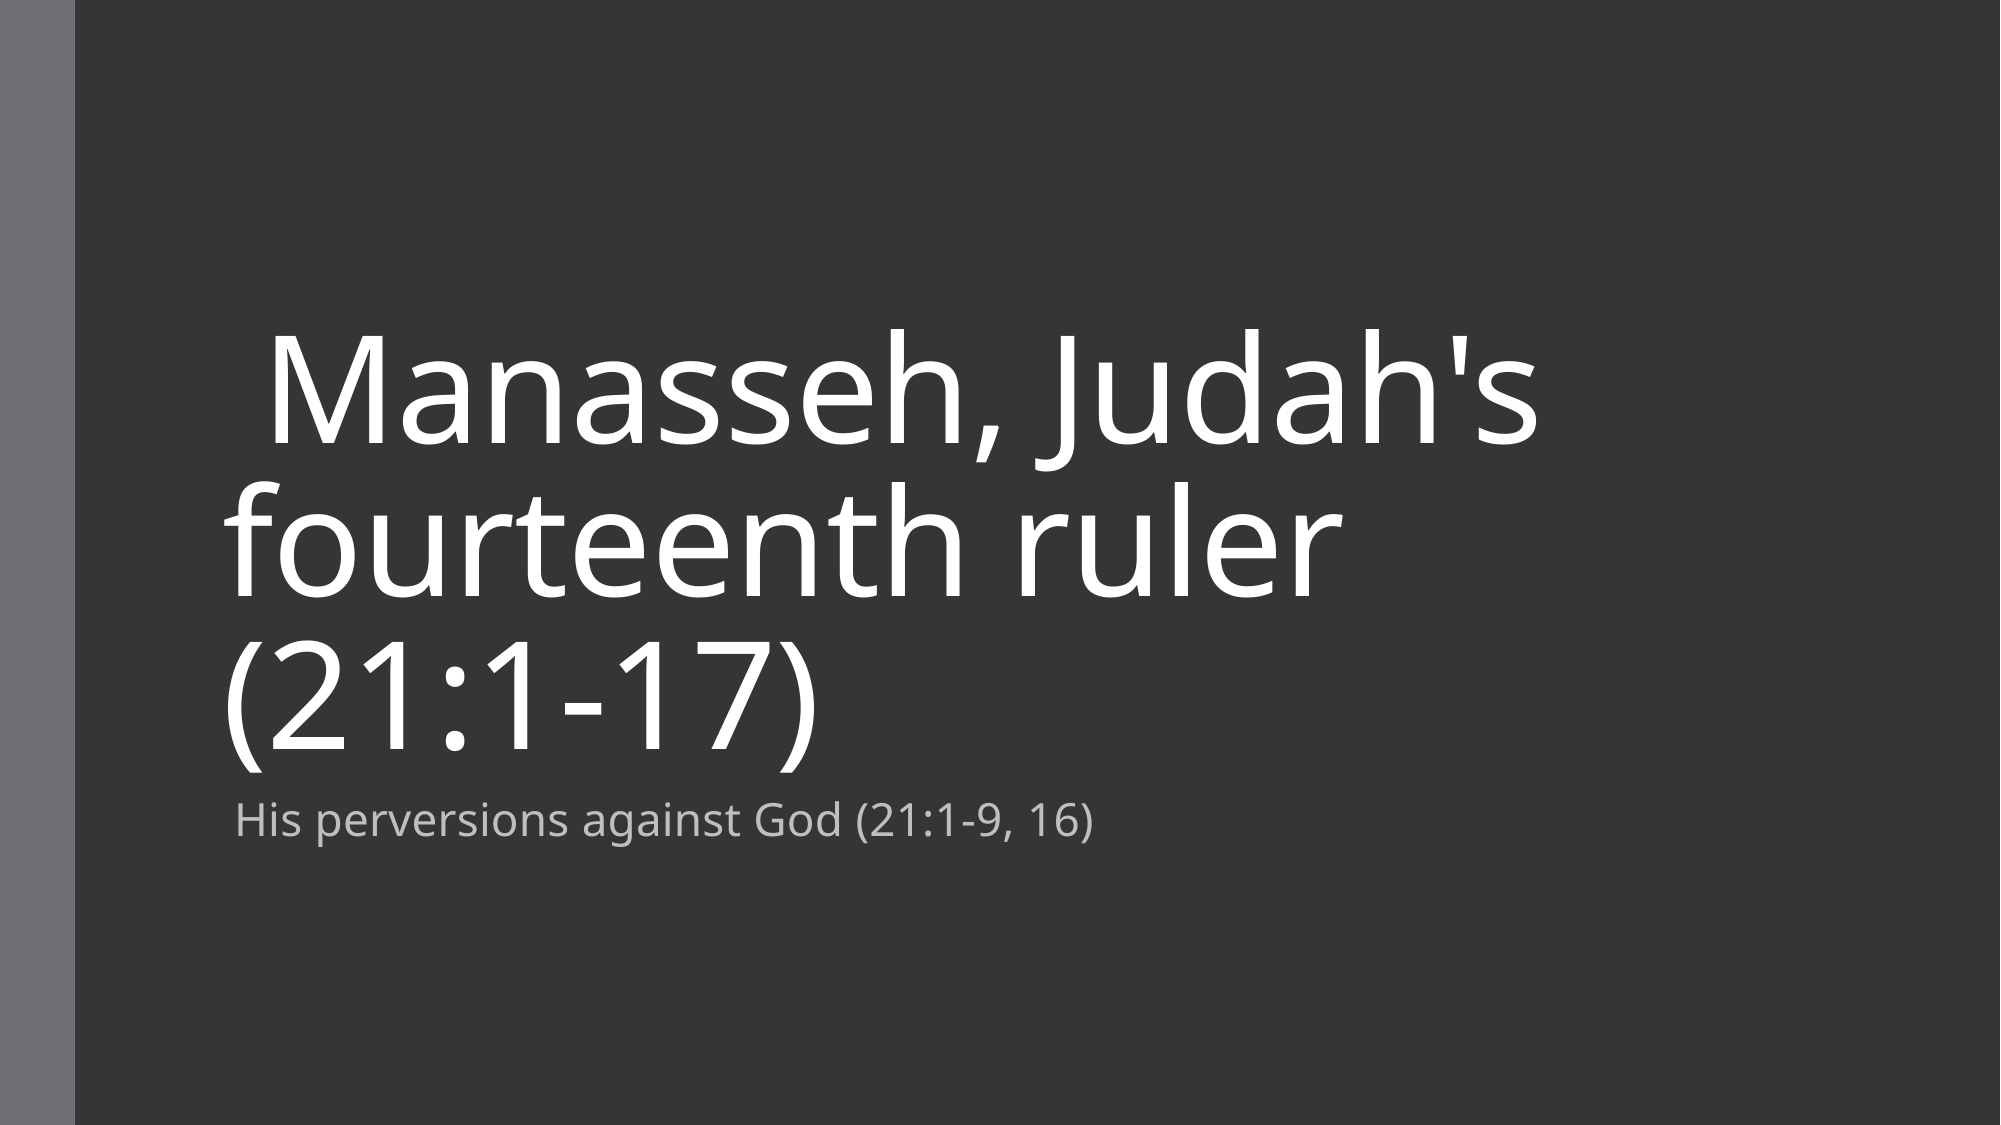

# Manasseh, Judah's fourteenth ruler (21:1-17)
 His perversions against God (21:1-9, 16)